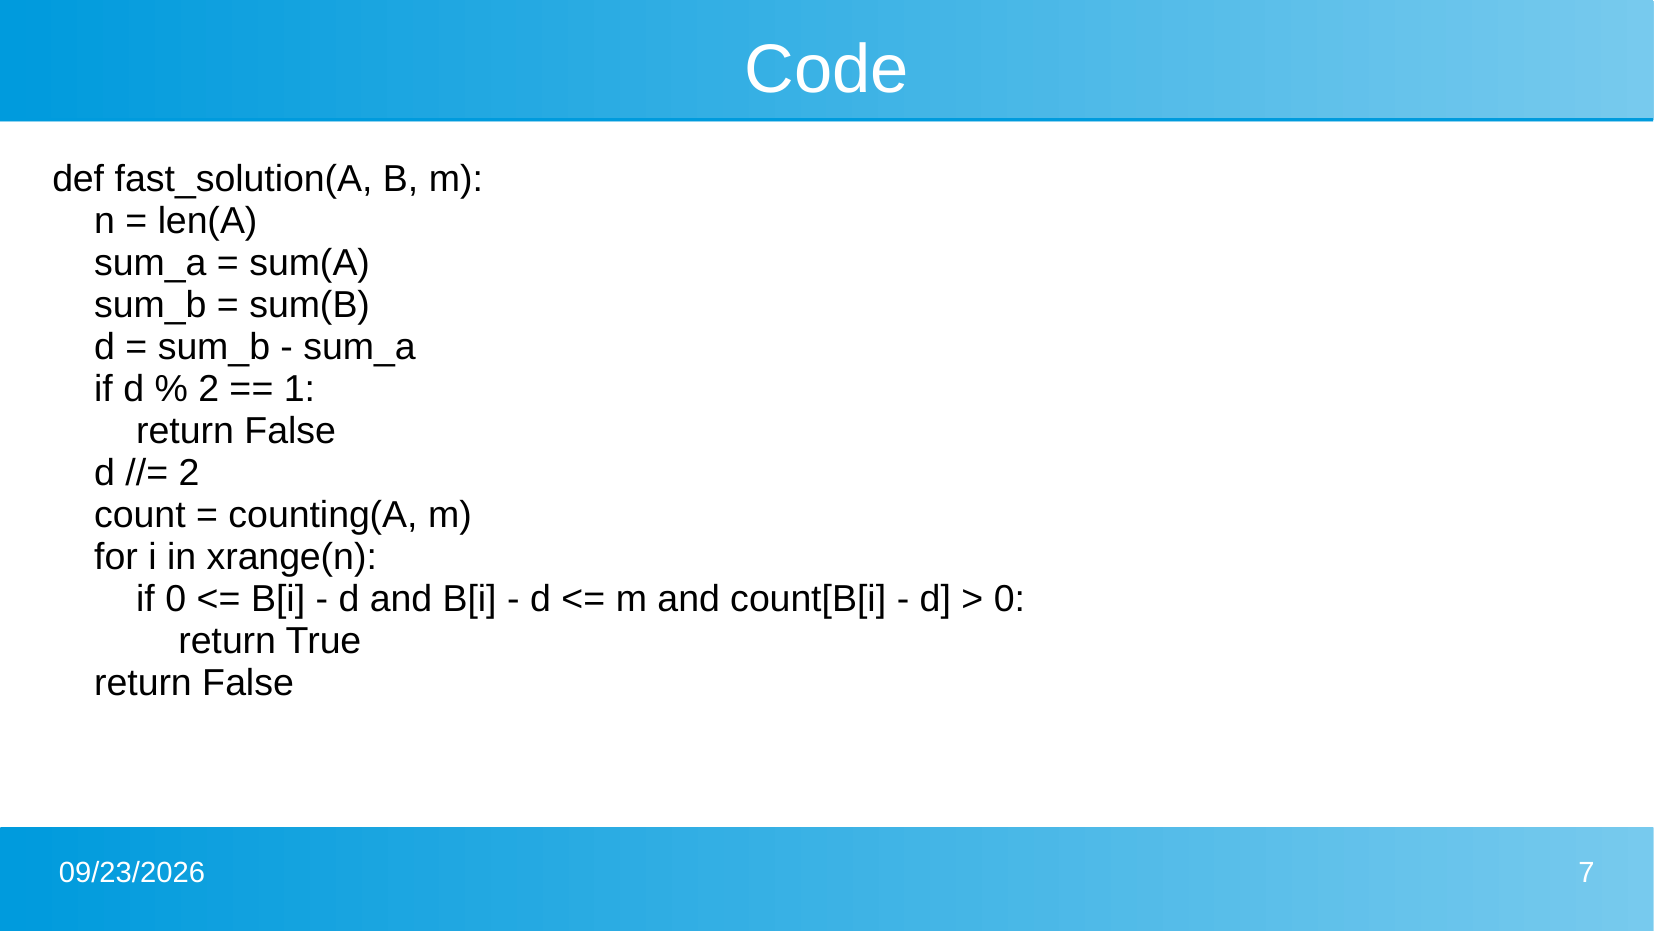

# Code
def fast_solution(A, B, m):
 n = len(A)
 sum_a = sum(A)
 sum_b = sum(B)
 d = sum_b - sum_a
 if d % 2 == 1:
 return False
 d //= 2
 count = counting(A, m)
 for i in xrange(n):
 if 0 <= B[i] - d and B[i] - d <= m and count[B[i] - d] > 0:
 return True
 return False
7